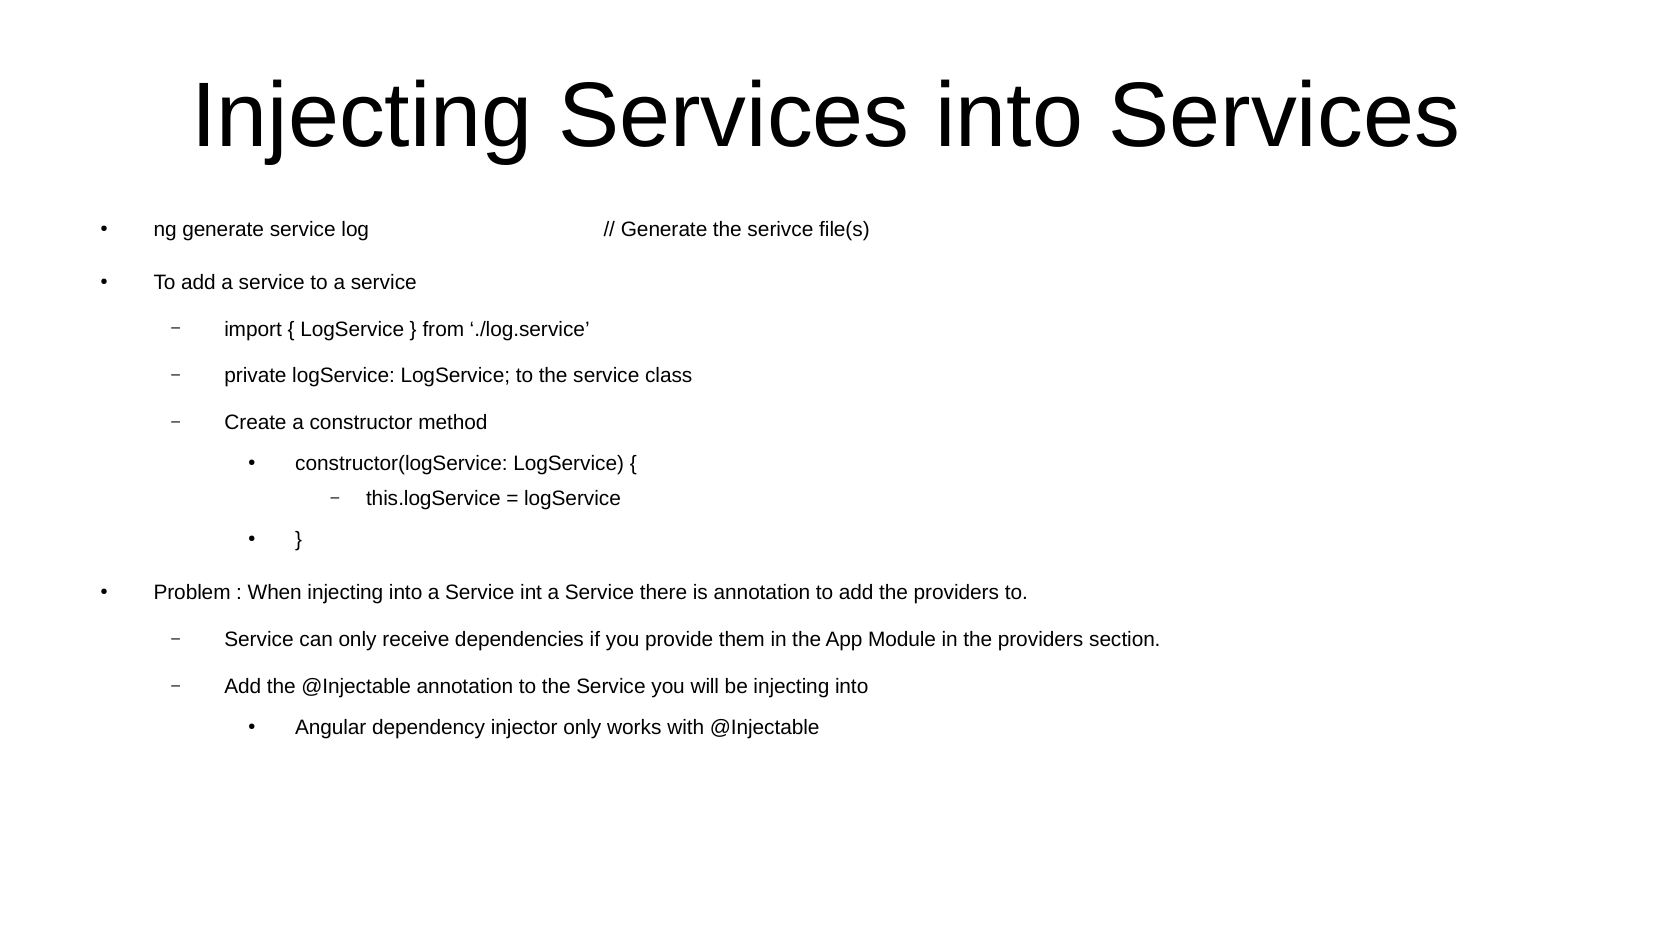

# Injecting Services into Services
ng generate service log				// Generate the serivce file(s)
To add a service to a service
import { LogService } from ‘./log.service’
private logService: LogService; to the service class
Create a constructor method
constructor(logService: LogService) {
this.logService = logService
}
Problem : When injecting into a Service int a Service there is annotation to add the providers to.
Service can only receive dependencies if you provide them in the App Module in the providers section.
Add the @Injectable annotation to the Service you will be injecting into
Angular dependency injector only works with @Injectable